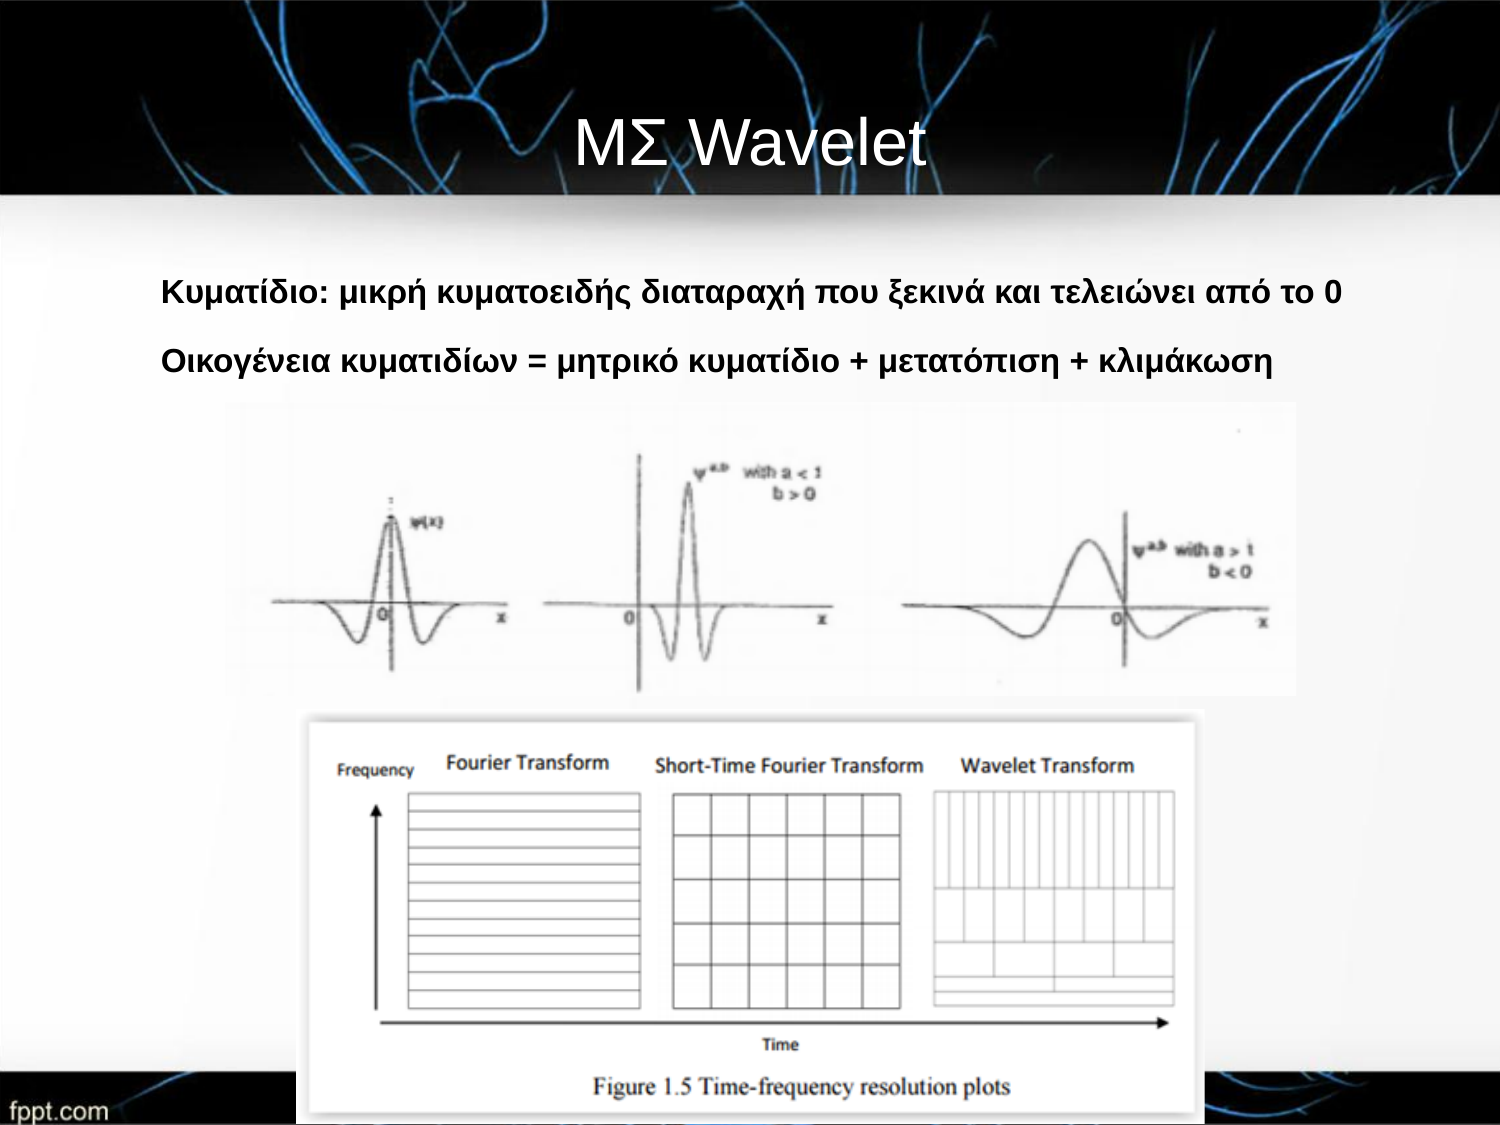

# ΜΣ Wavelet
Κυματίδιο: μικρή κυματοειδής διαταραχή που ξεκινά και τελειώνει από το 0
Οικογένεια κυματιδίων = μητρικό κυματίδιο + μετατόπιση + κλιμάκωση